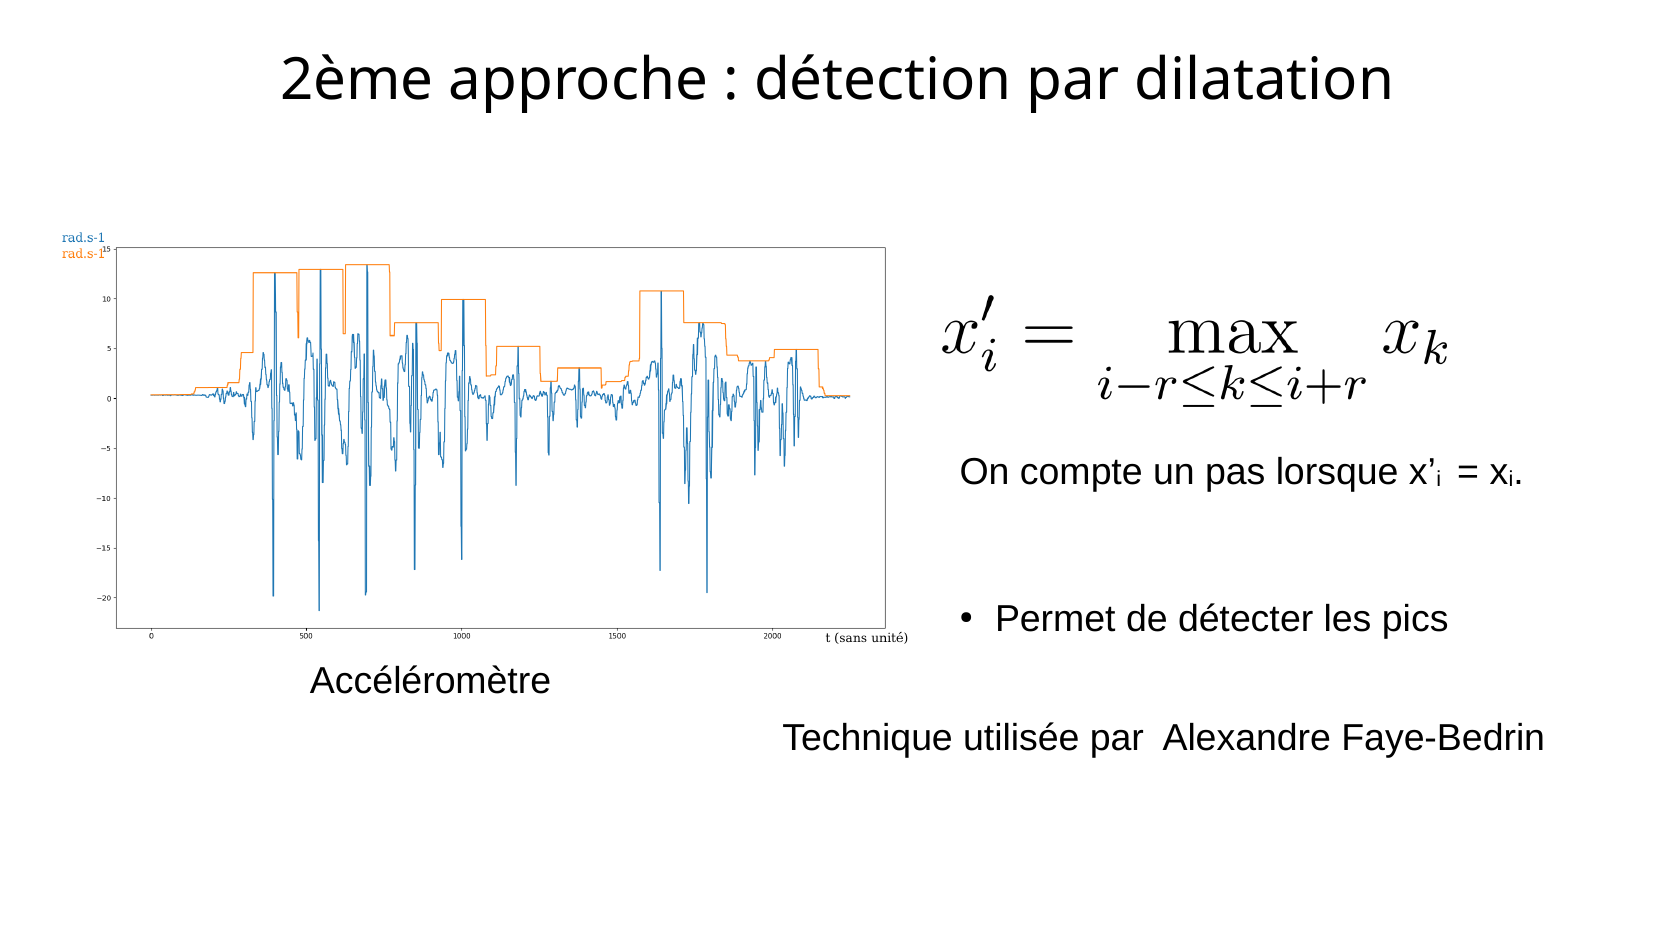

2ème approche : détection par dilatation
On compte un pas lorsque x’i  = xi.
Permet de détecter les pics
Accéléromètre
Technique utilisée par Alexandre Faye-Bedrin